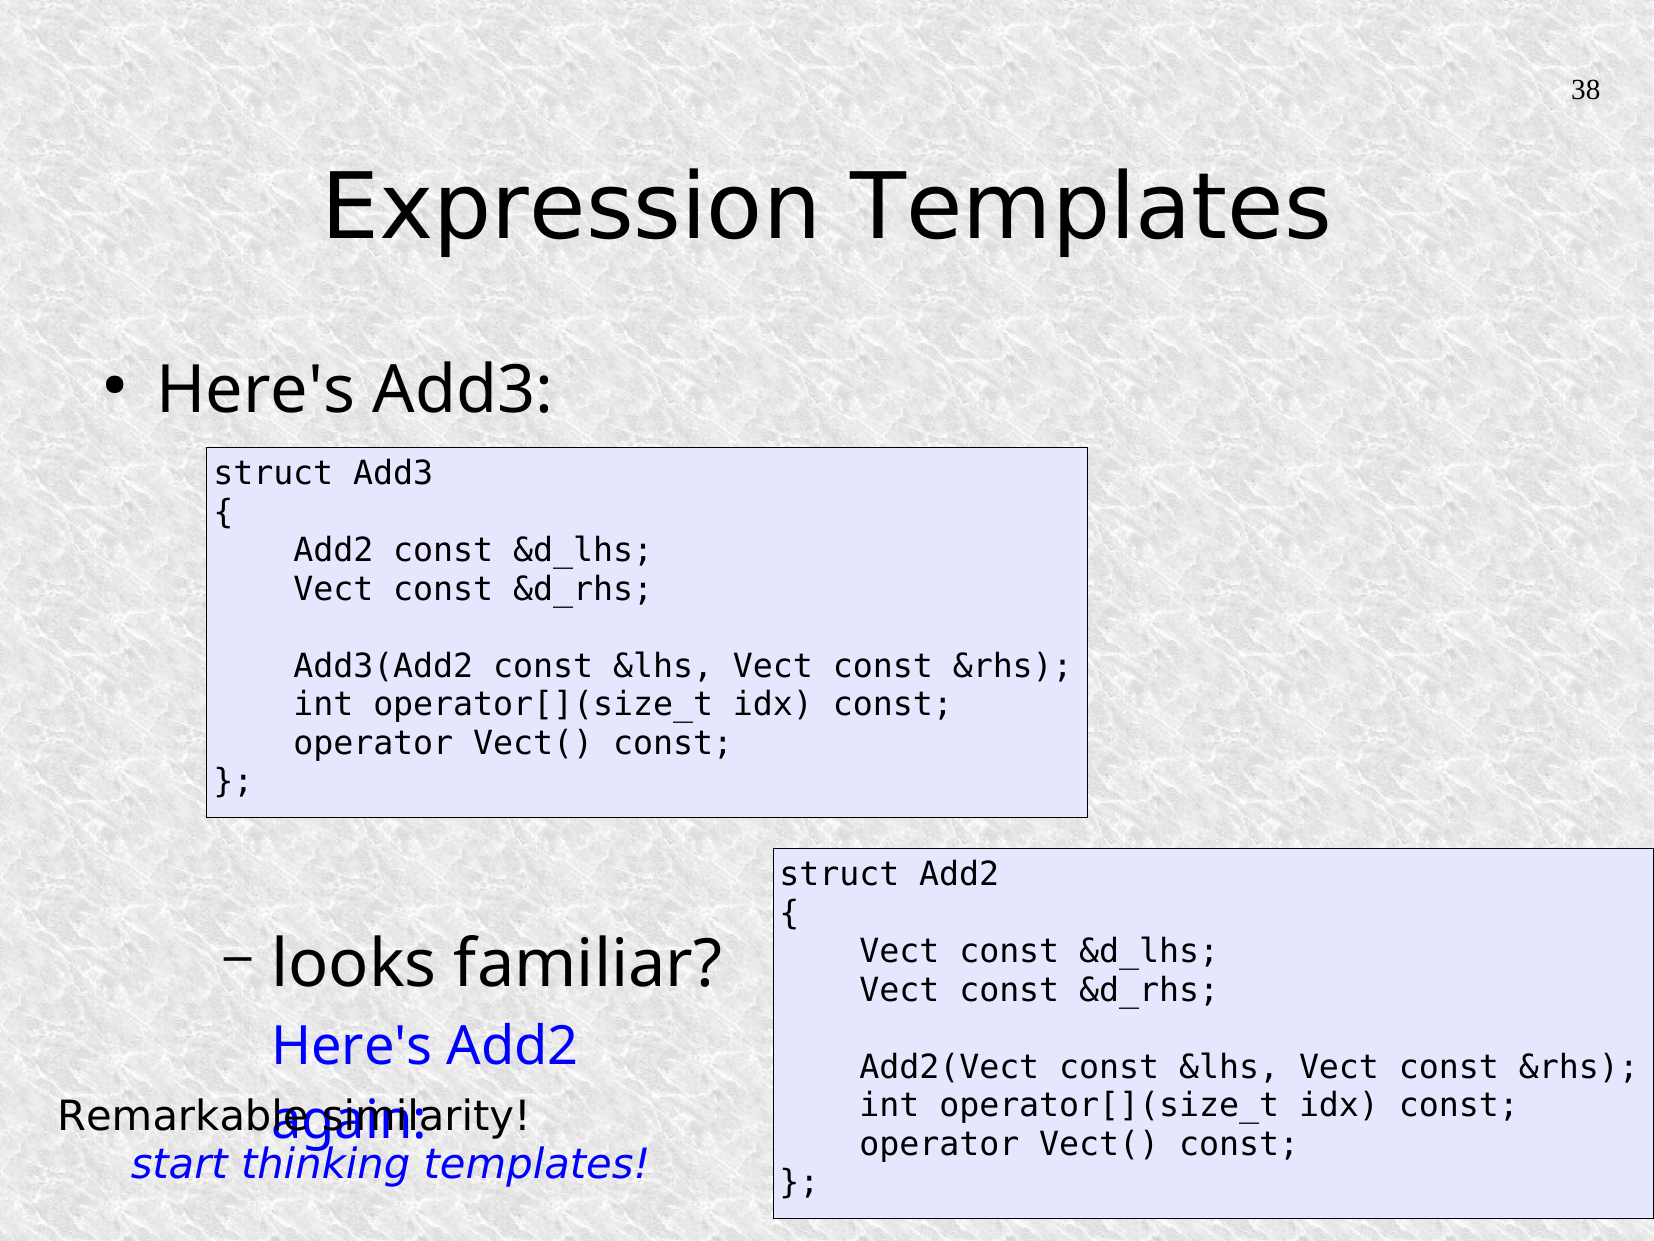

38
# Expression Templates
Here's Add3:
looks familiar?
Here's Add2
again:
struct Add3
{
 Add2 const &d_lhs;
 Vect const &d_rhs;
 Add3(Add2 const &lhs, Vect const &rhs);
 int operator[](size_t idx) const;
 operator Vect() const;
};
struct Add2
{
 Vect const &d_lhs;
 Vect const &d_rhs;
 Add2(Vect const &lhs, Vect const &rhs);
 int operator[](size_t idx) const;
 operator Vect() const;
};
Remarkable similarity!
	start thinking templates!